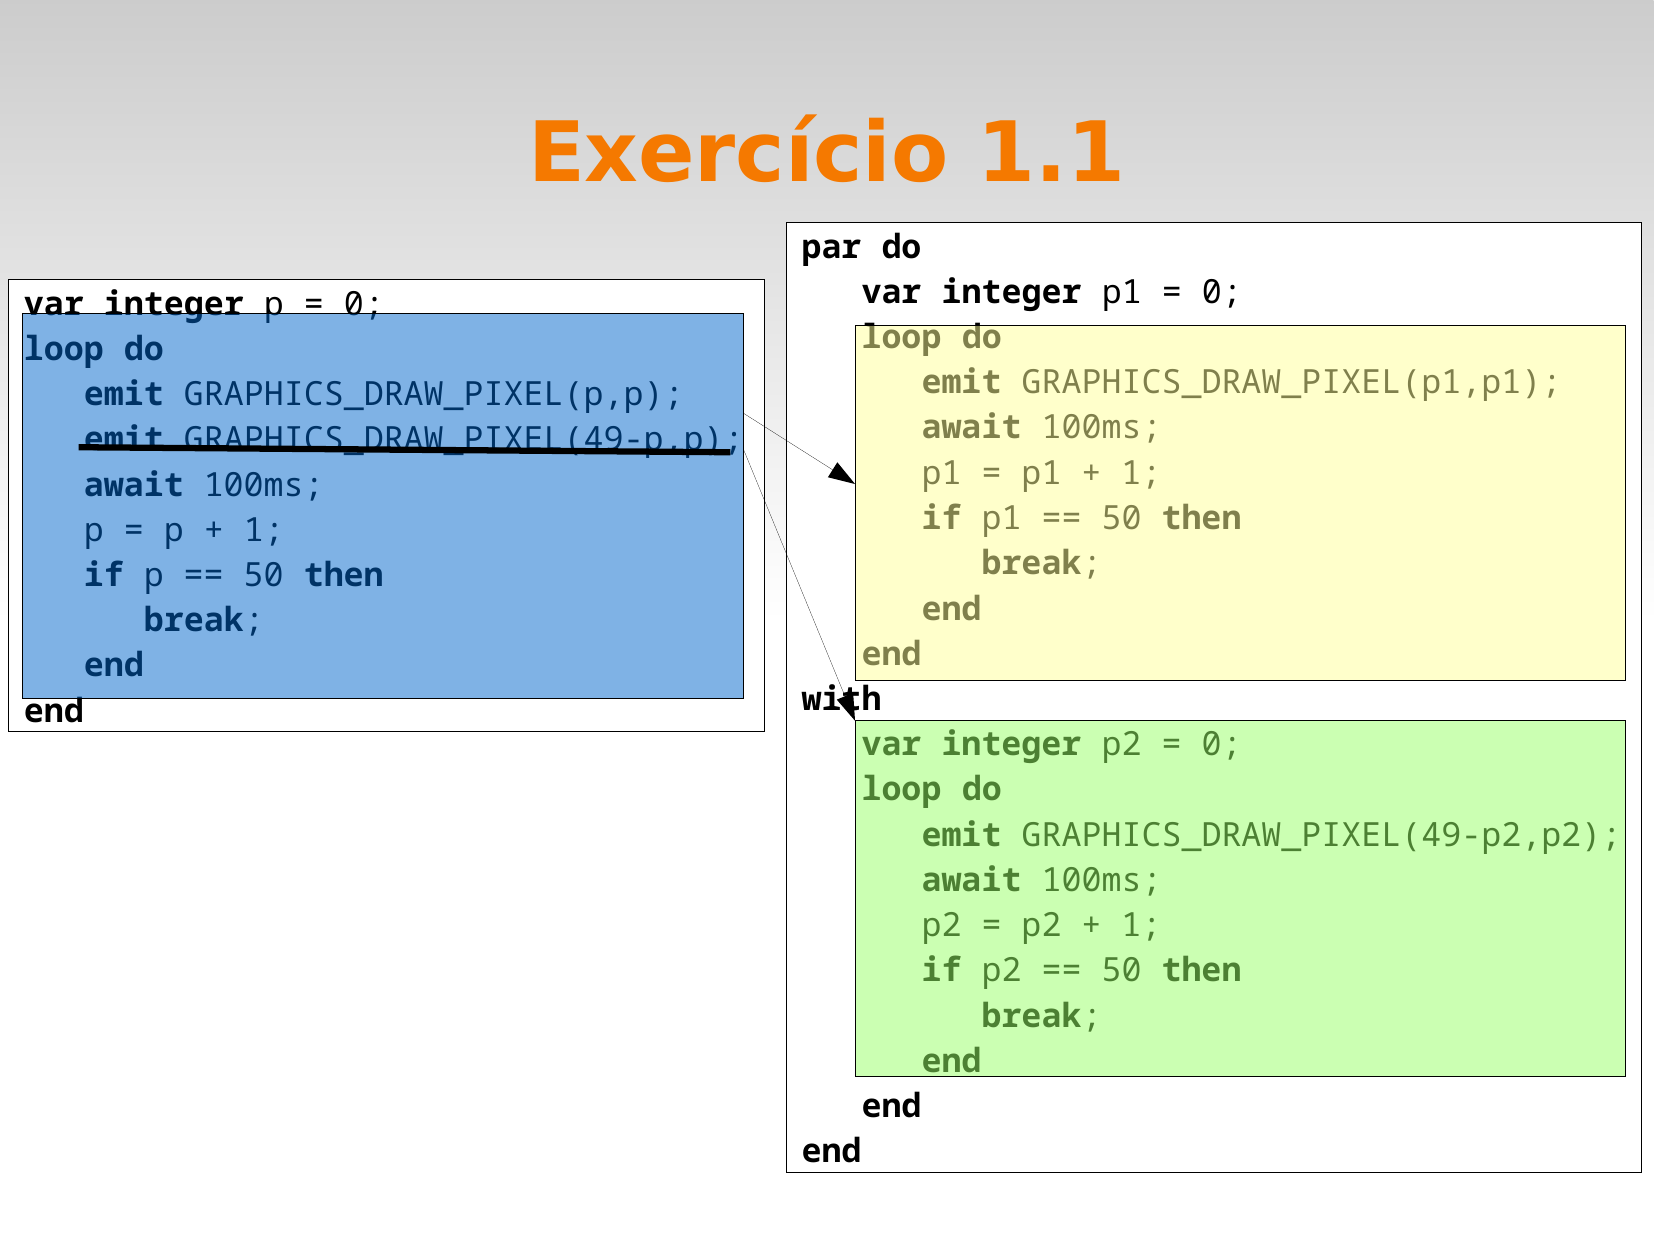

# Exercício 1.1
par do
 var integer p1 = 0;
 loop do
 emit GRAPHICS_DRAW_PIXEL(p1,p1);
 await 100ms;
 p1 = p1 + 1;
 if p1 == 50 then
 break;
 end
 end
with
 var integer p2 = 0;
 loop do
 emit GRAPHICS_DRAW_PIXEL(49-p2,p2);
 await 100ms;
 p2 = p2 + 1;
 if p2 == 50 then
 break;
 end
 end
end
var integer p = 0;
loop do
 emit GRAPHICS_DRAW_PIXEL(p,p);
 emit GRAPHICS_DRAW_PIXEL(49-p,p);
 await 100ms;
 p = p + 1;
 if p == 50 then
 break;
 end
end